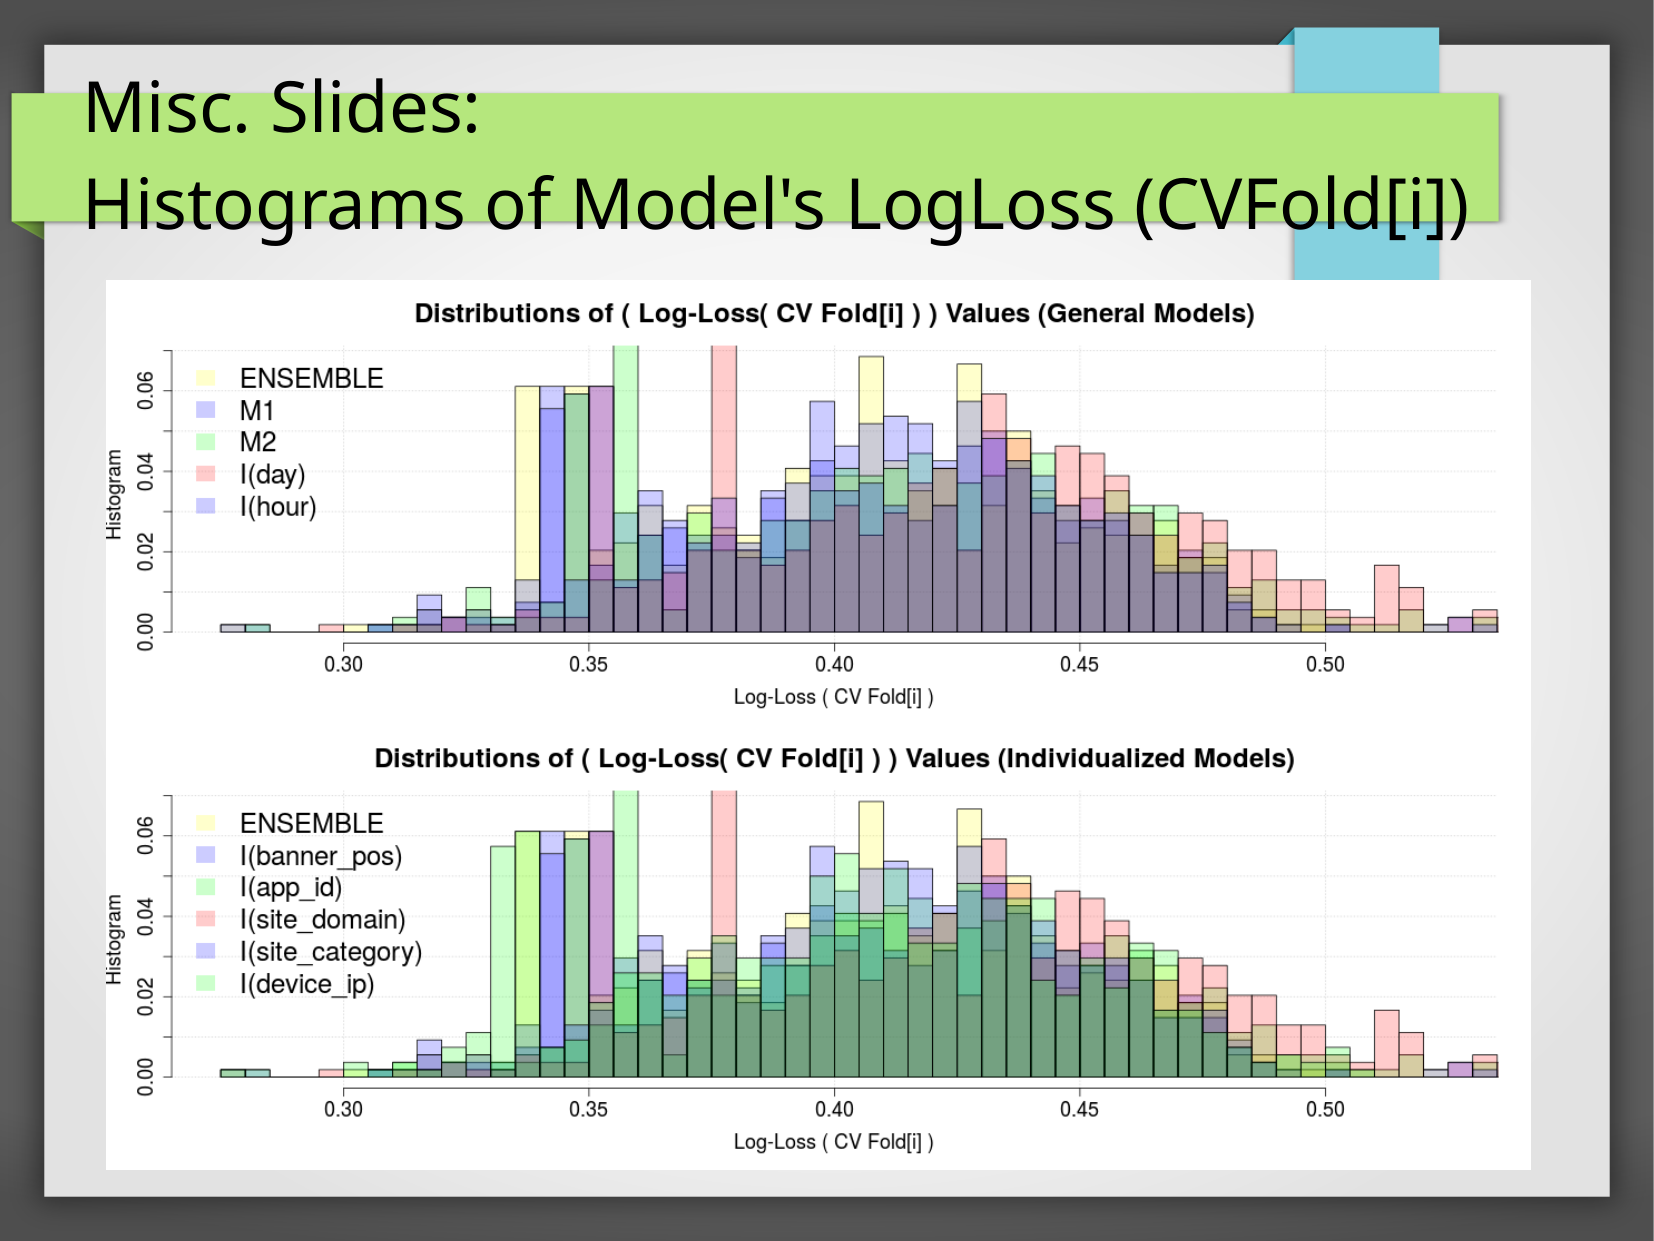

# Misc. Slides: Histograms of Model's LogLoss (CVFold[i])